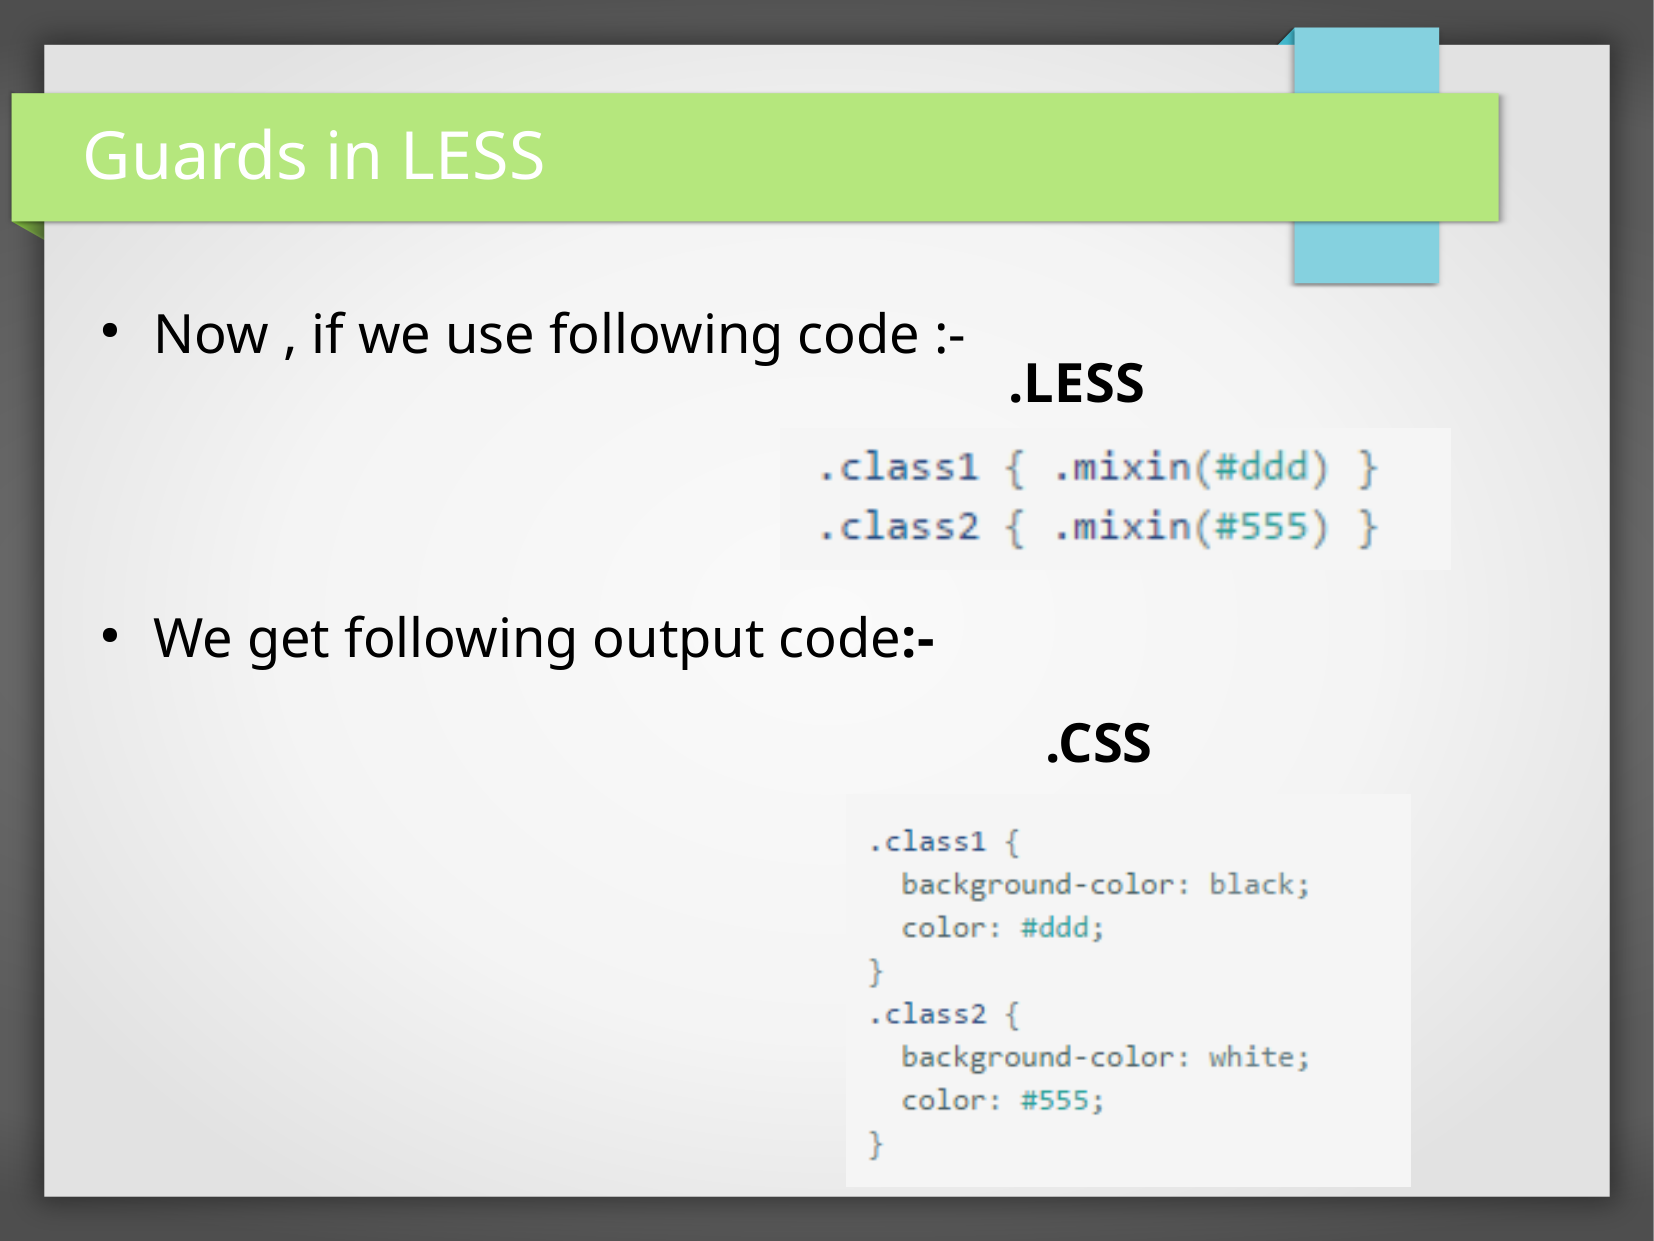

# Guards in LESS
Now , if we use following code :-
.LESS
We get following output code:-
.CSS